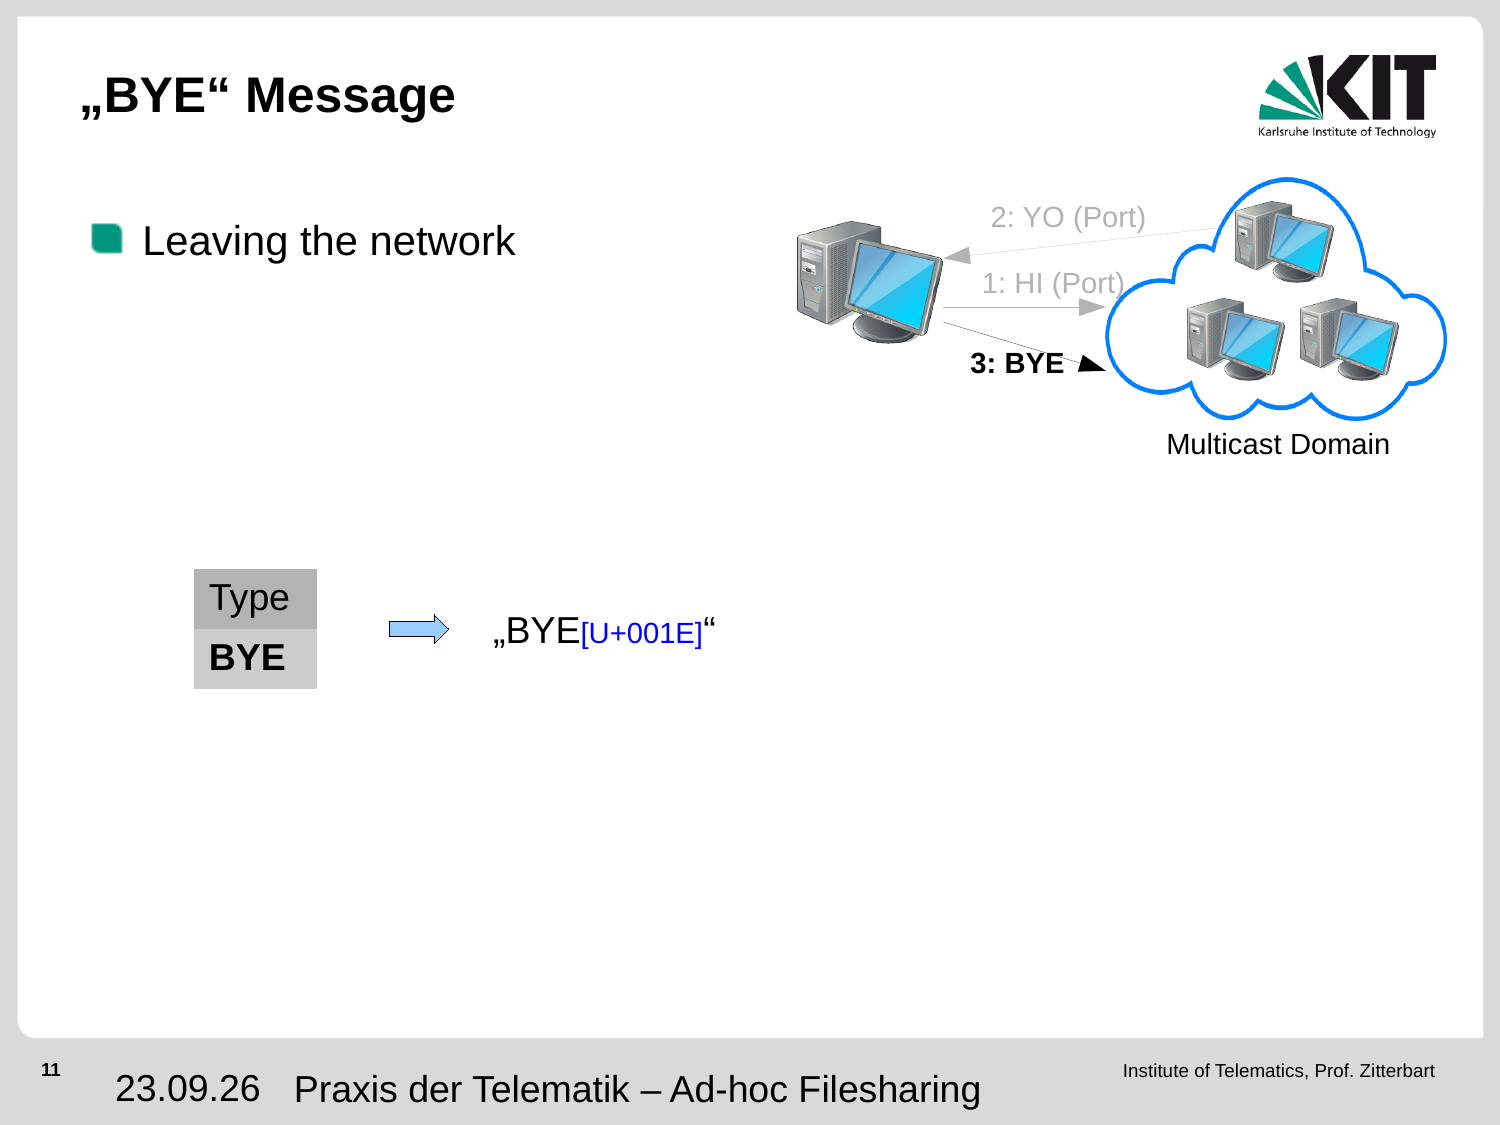

# „BYE“ Message
2: YO (Port)
Leaving the network
1: HI (Port)
3: BYE
Multicast Domain
| Type |
| --- |
| BYE |
„BYE[U+001E]“
Praxis der Telematik – Ad-hoc Filesharing